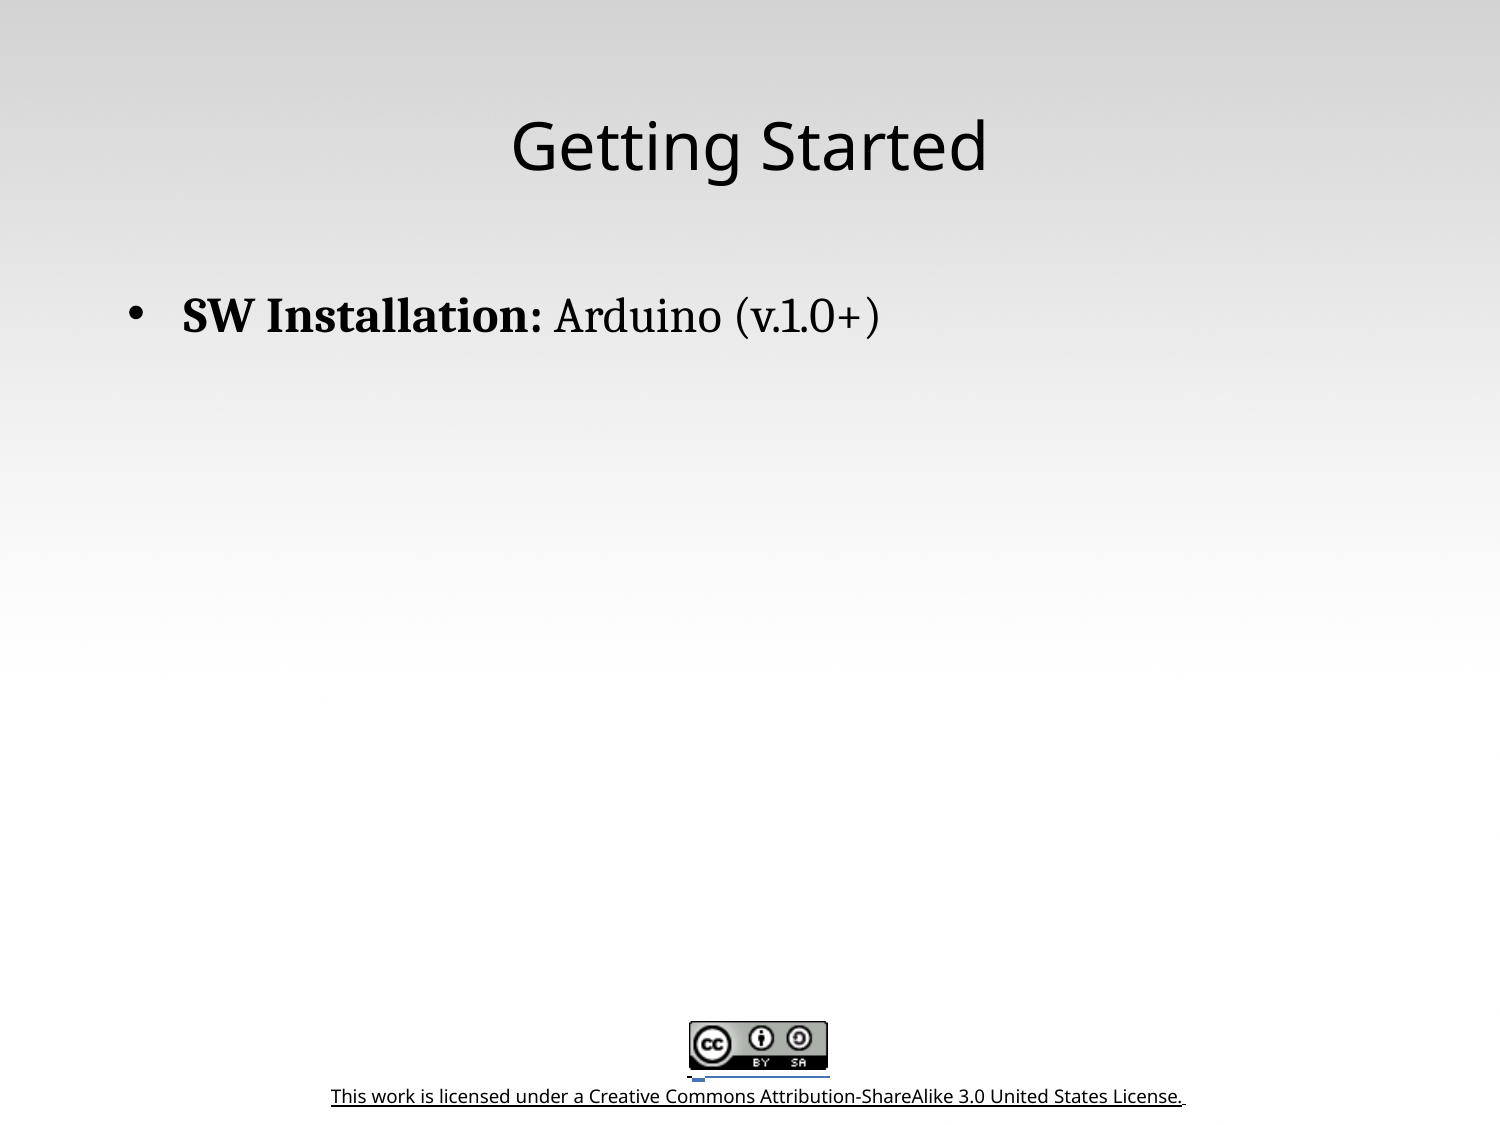

# Getting Started
SW Installation: Arduino (v.1.0+)